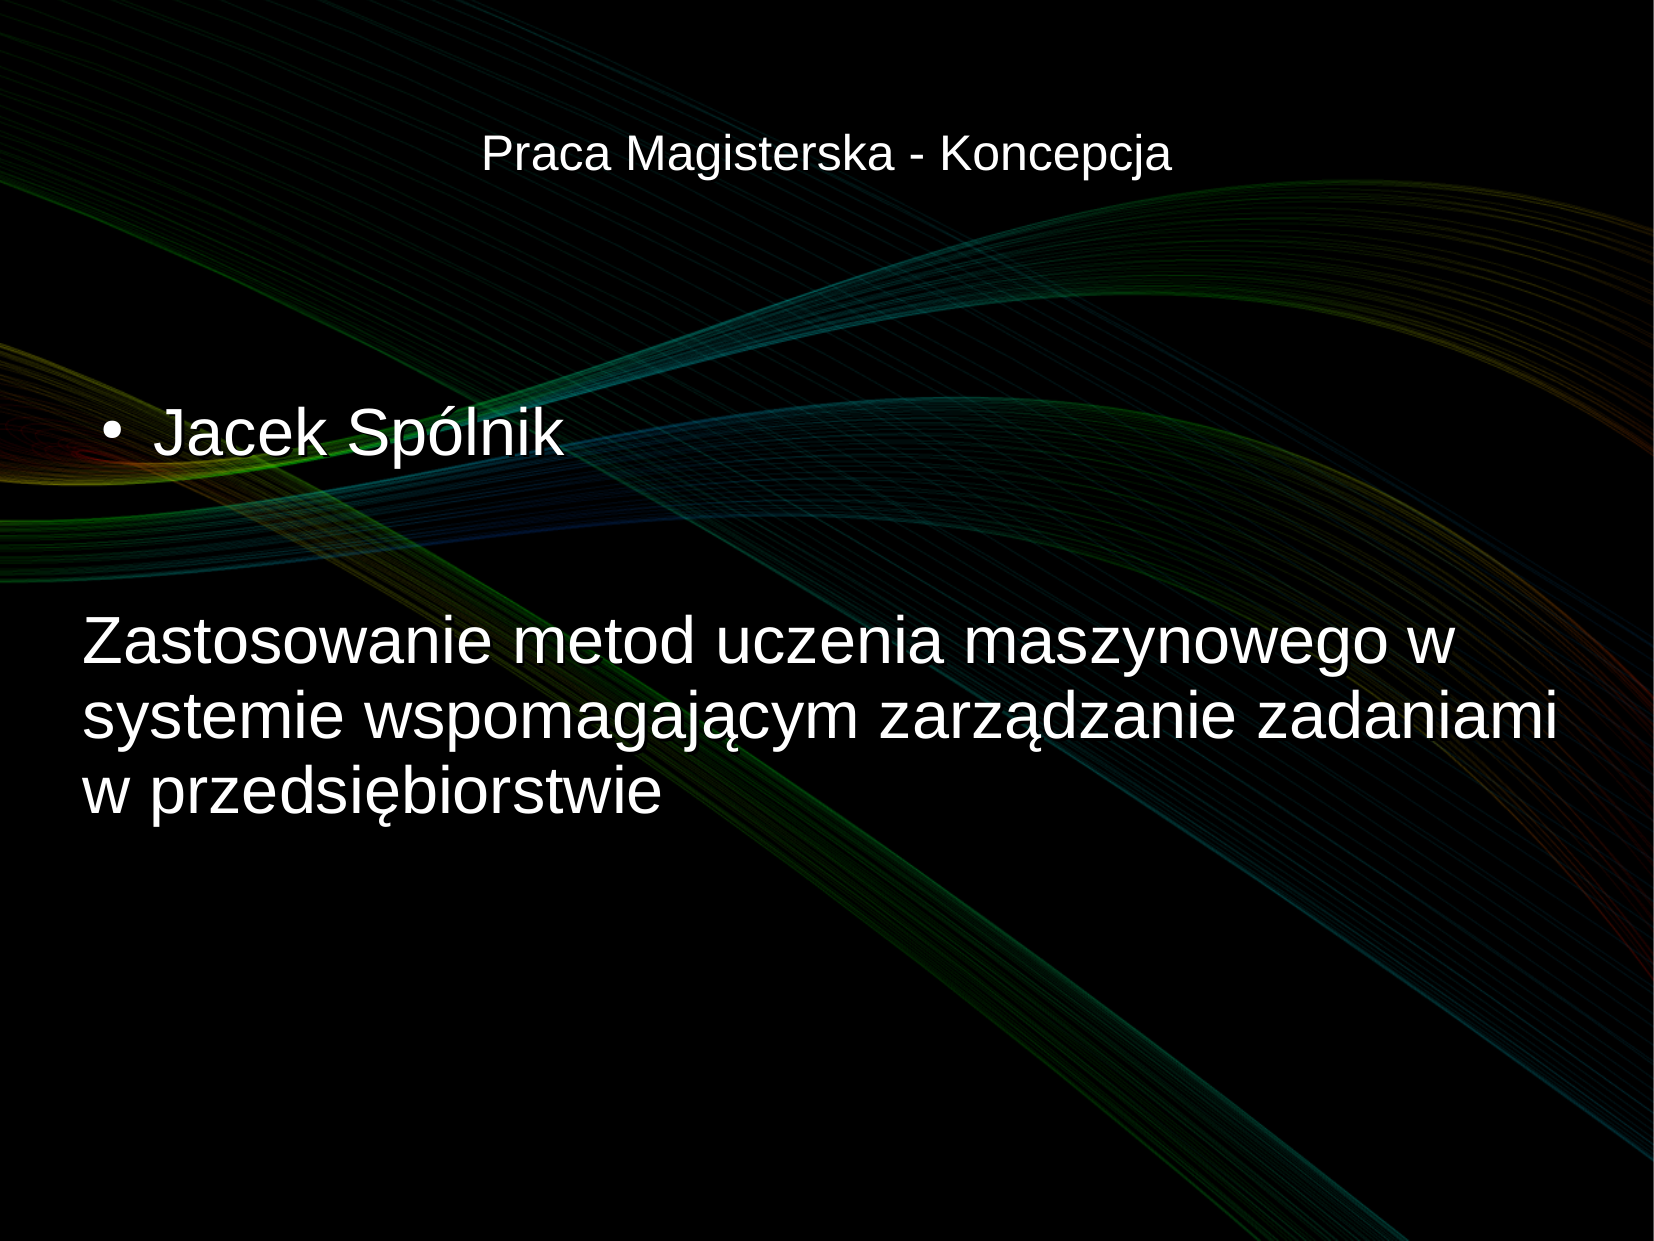

# Praca Magisterska - Koncepcja
Jacek Spólnik
Zastosowanie metod uczenia maszynowego w systemie wspomagającym zarządzanie zadaniami w przedsiębiorstwie